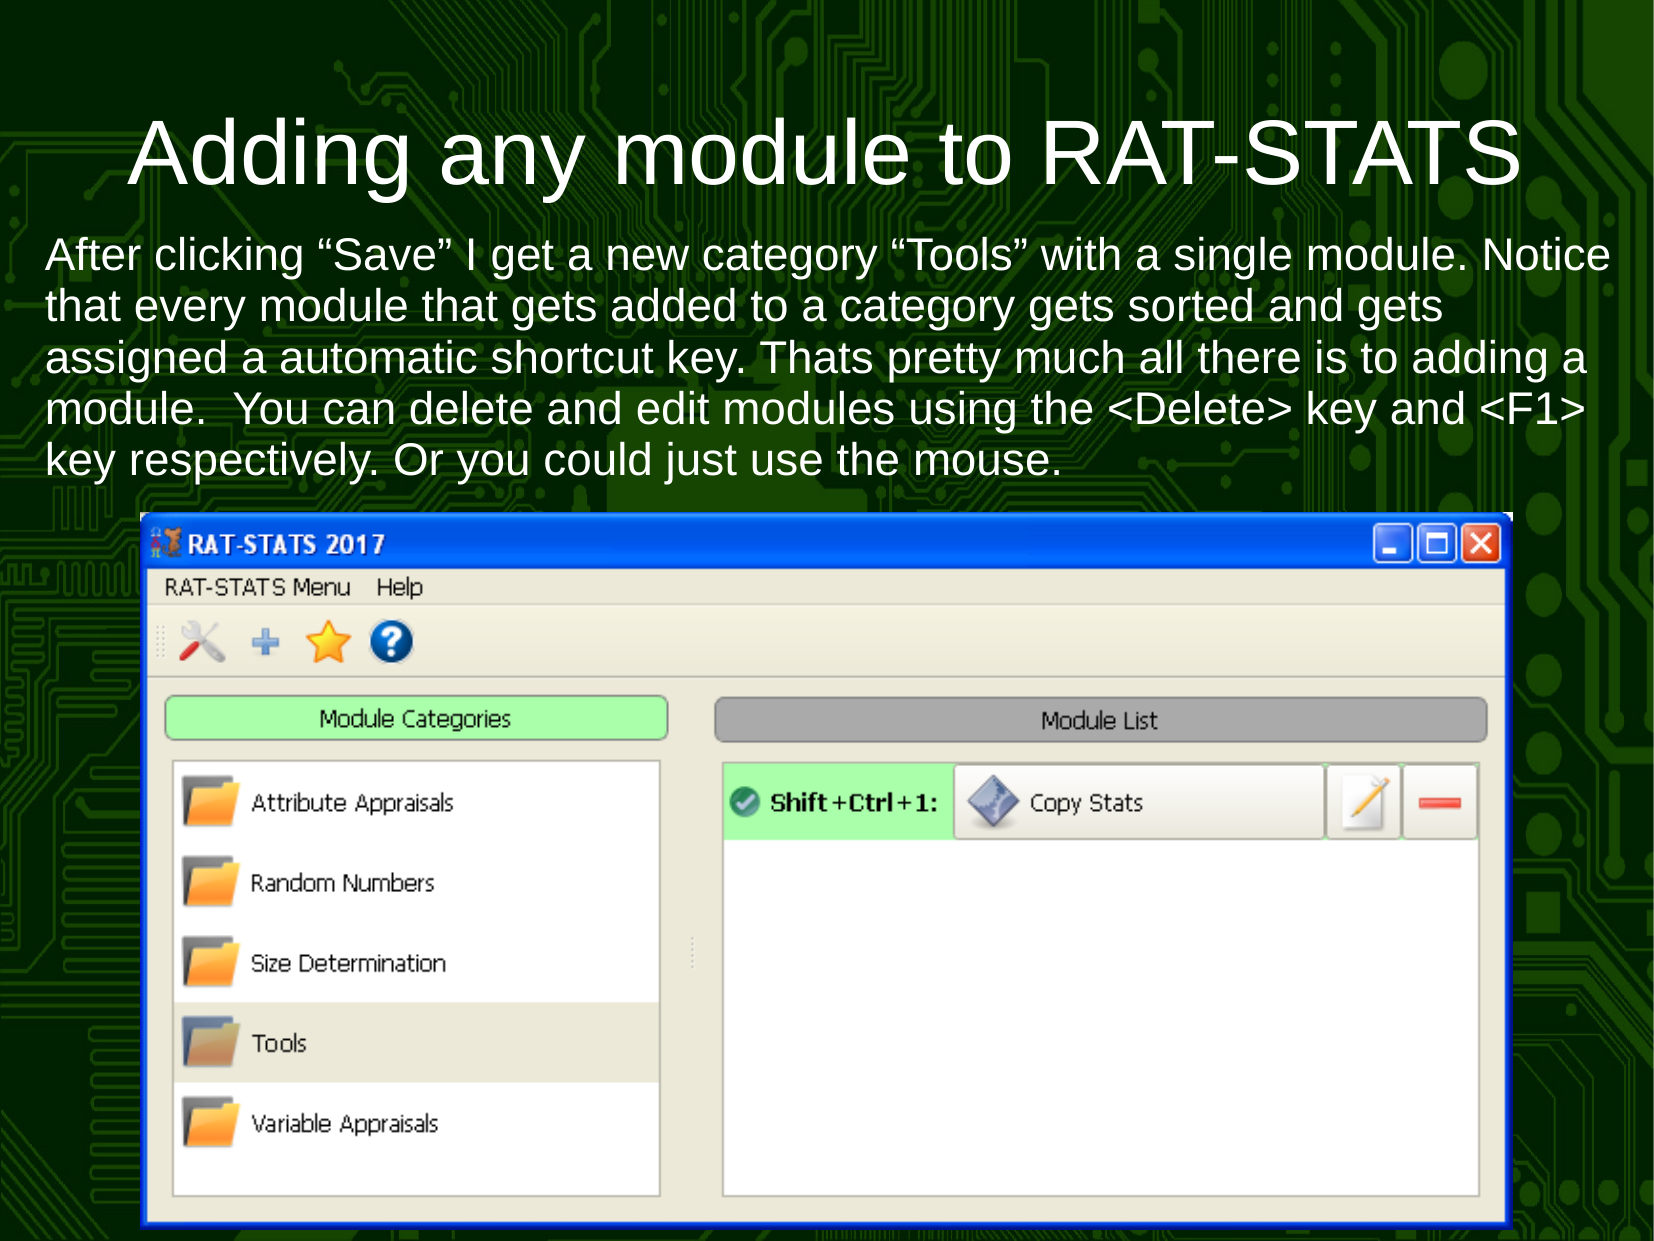

# Adding any module to RAT-STATS
After clicking “Save” I get a new category “Tools” with a single module. Notice that every module that gets added to a category gets sorted and gets assigned a automatic shortcut key. Thats pretty much all there is to adding a module. You can delete and edit modules using the <Delete> key and <F1> key respectively. Or you could just use the mouse.